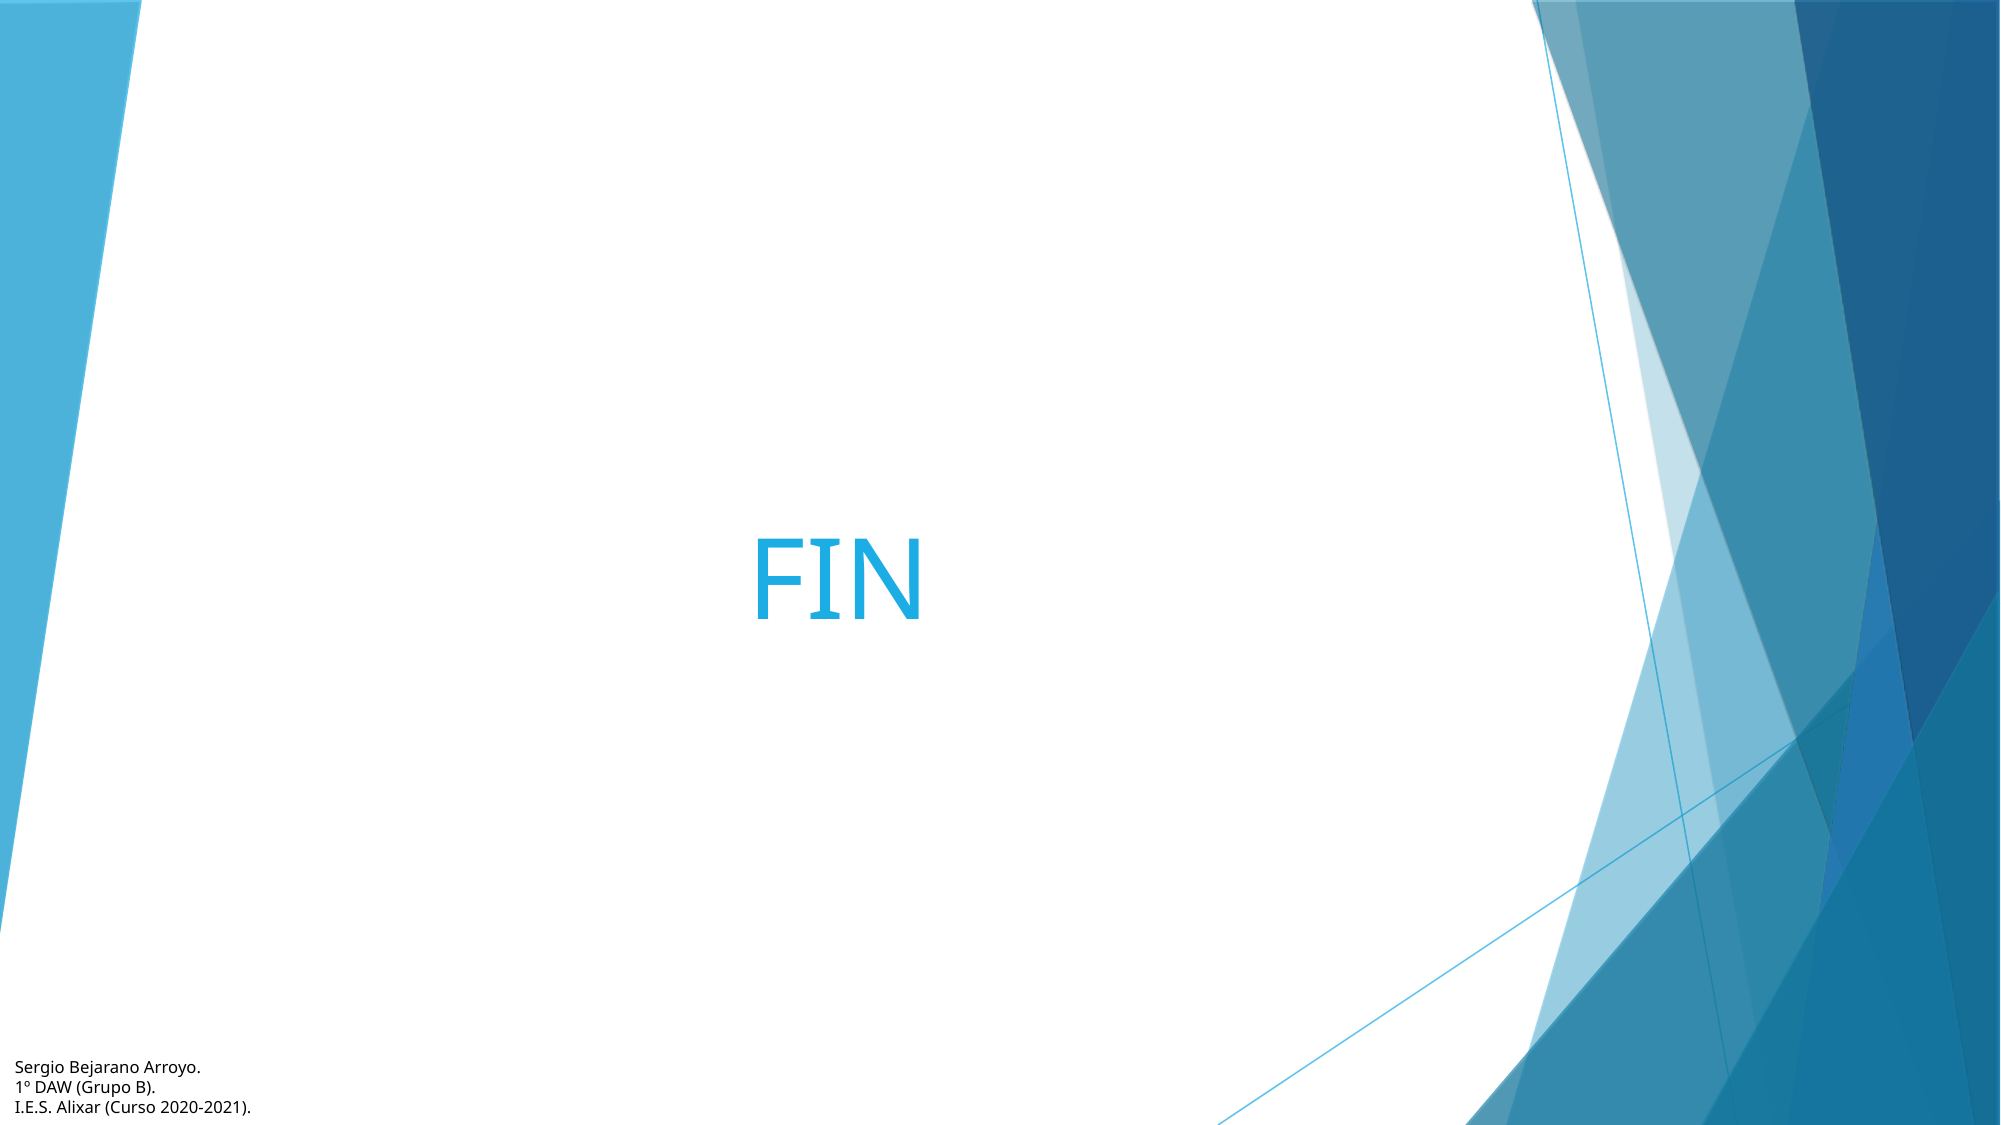

# FIN
Sergio Bejarano Arroyo.
1º DAW (Grupo B).
I.E.S. Alixar (Curso 2020-2021).